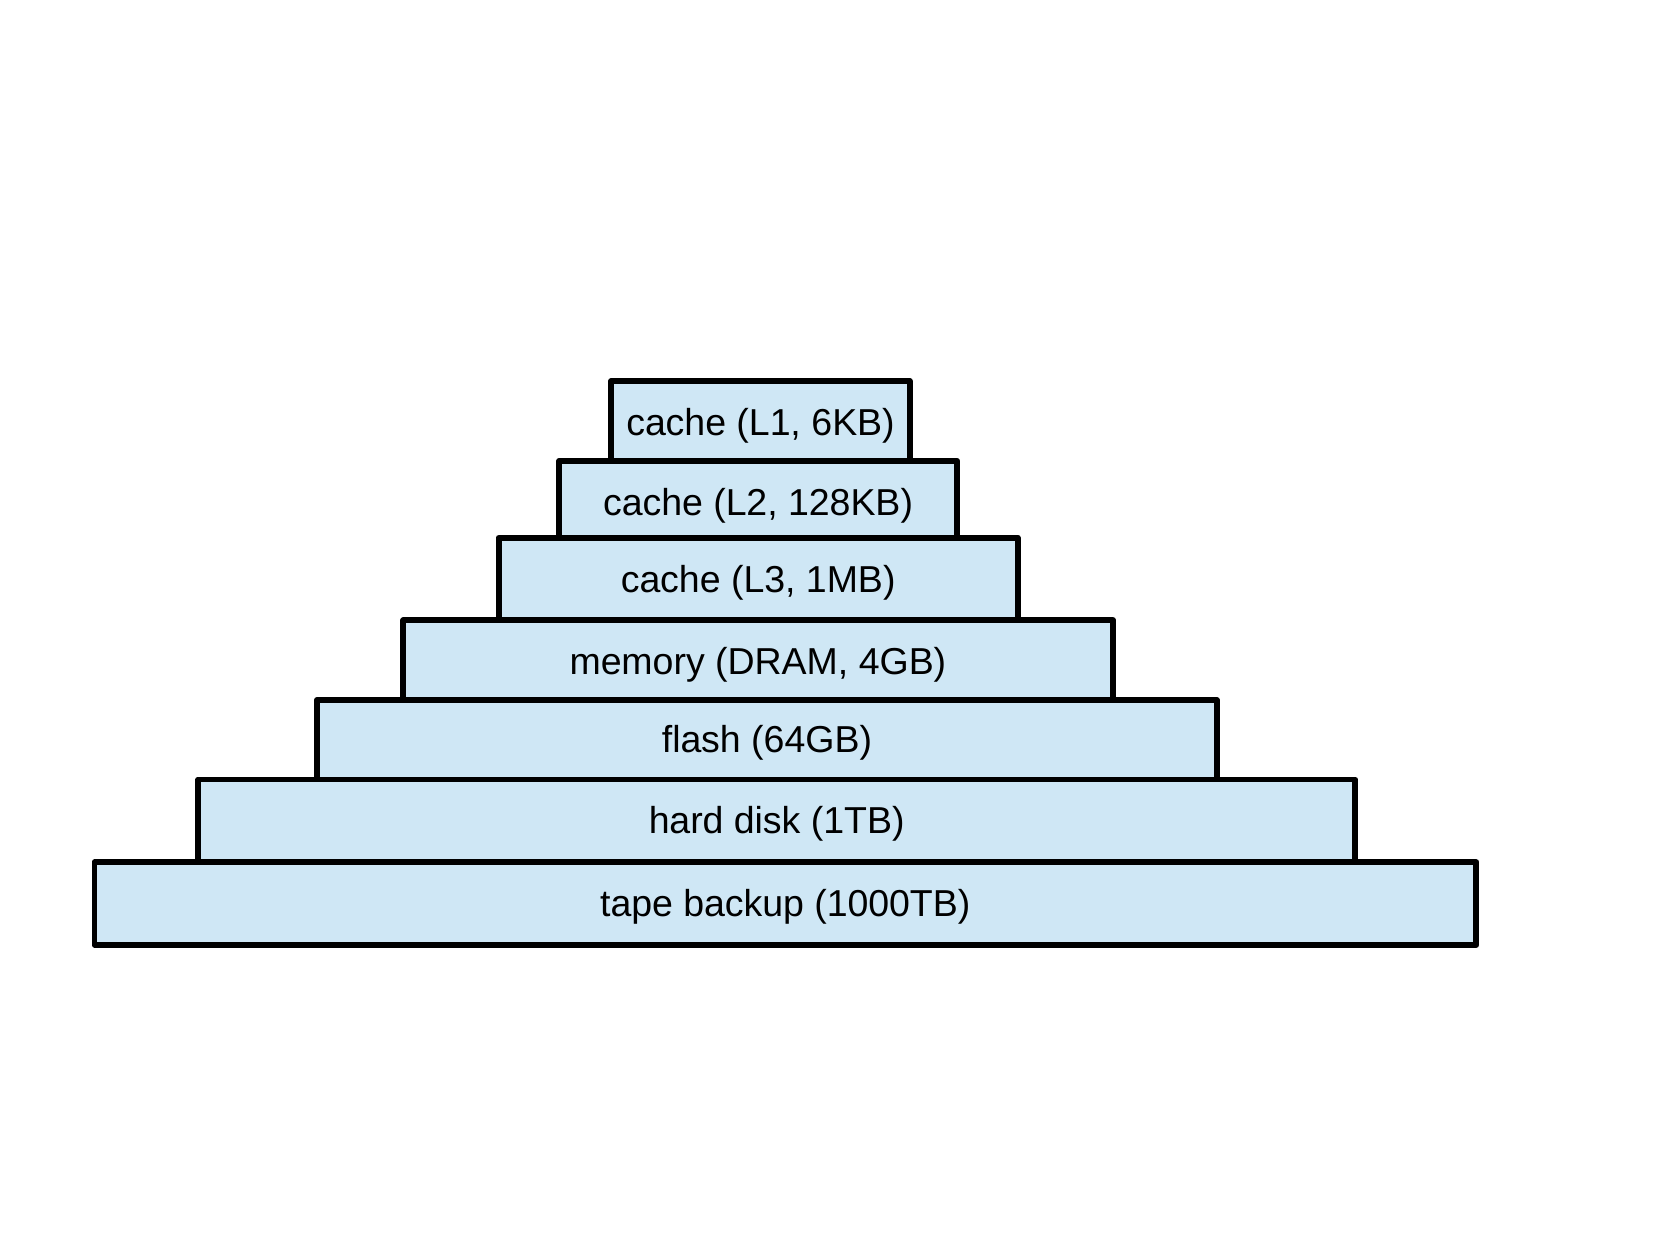

#
cache (L1, 6KB)
cache (L2, 128KB)
cache (L3, 1MB)
memory (DRAM, 4GB)
flash (64GB)
hard disk (1TB)
tape backup (1000TB)